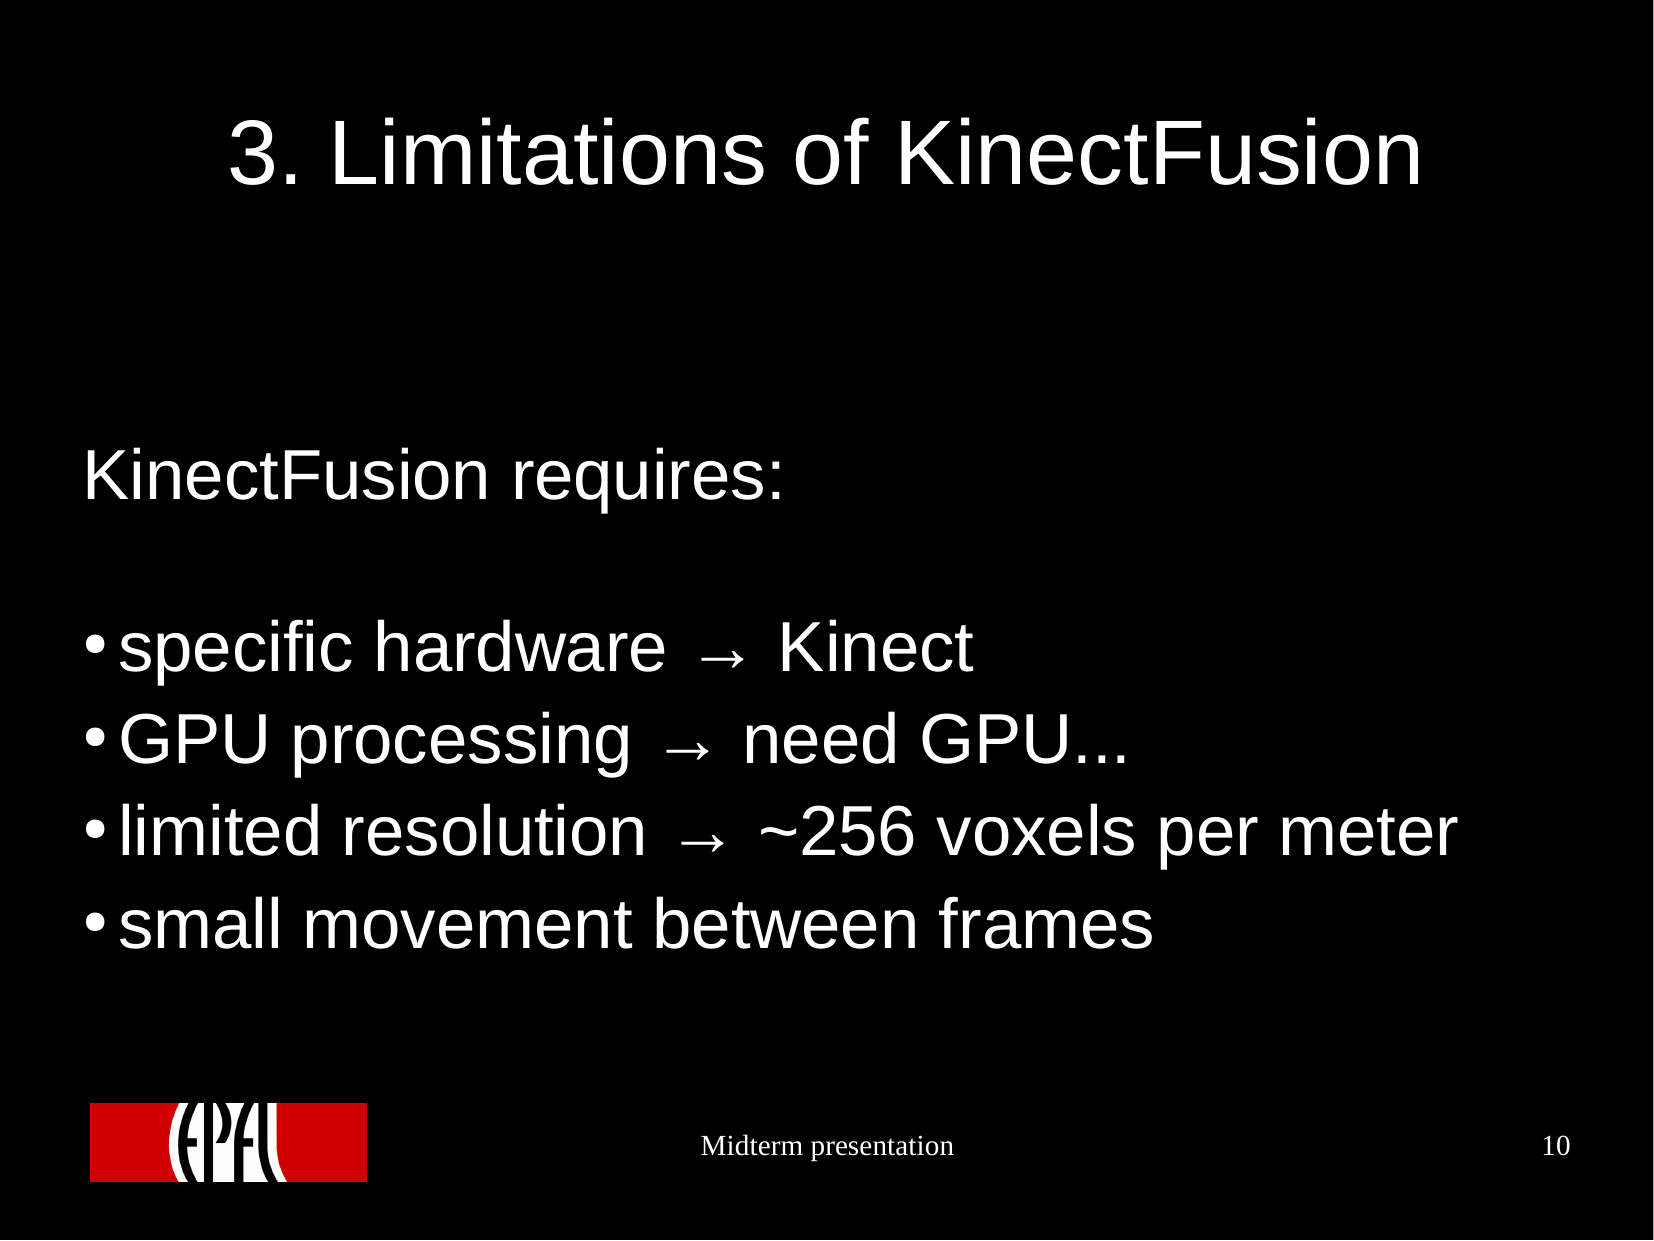

# 3. Limitations of KinectFusion
KinectFusion requires:
specific hardware → Kinect
GPU processing → need GPU...
limited resolution → ~256 voxels per meter
small movement between frames
Midterm presentation
10